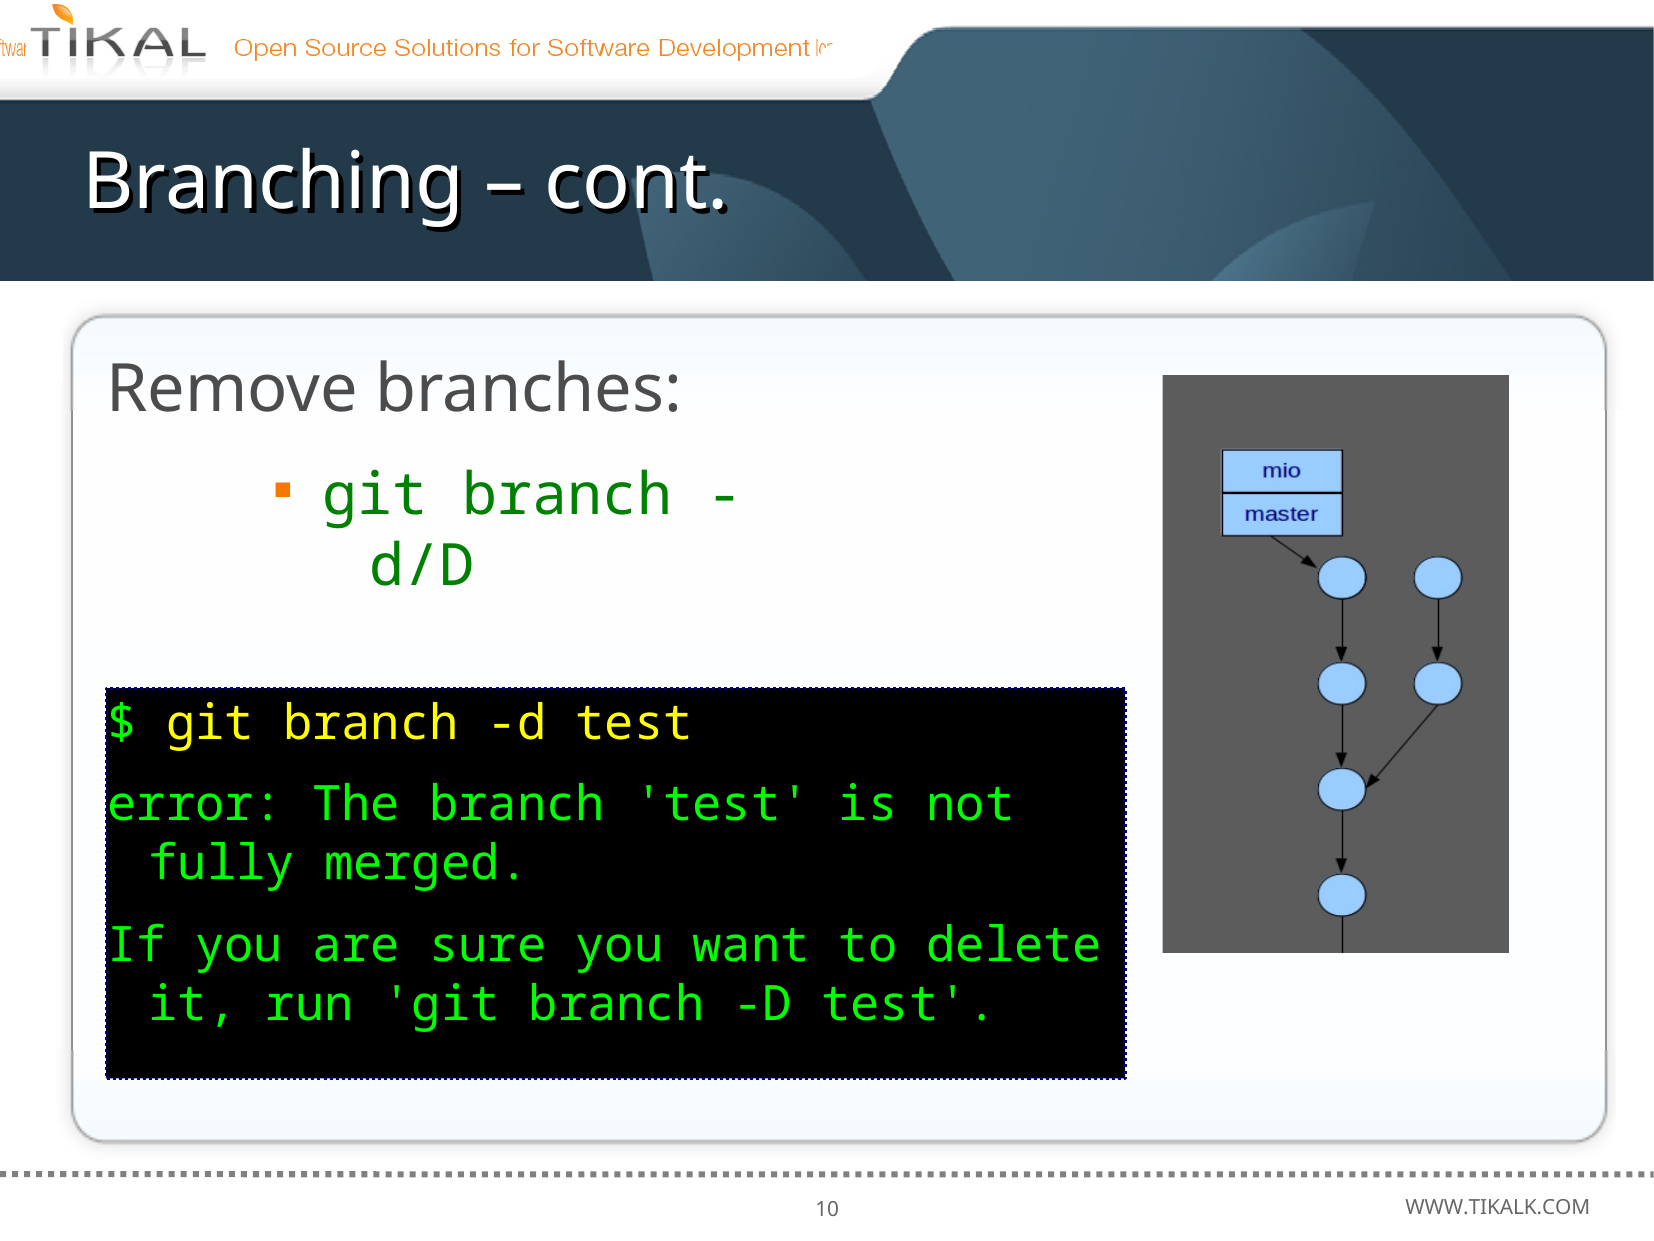

# Branching – cont.
Remove branches:
git branch -d/D
$ git branch -d test
error: The branch 'test' is not fully merged.
If you are sure you want to delete it, run 'git branch -D test'.